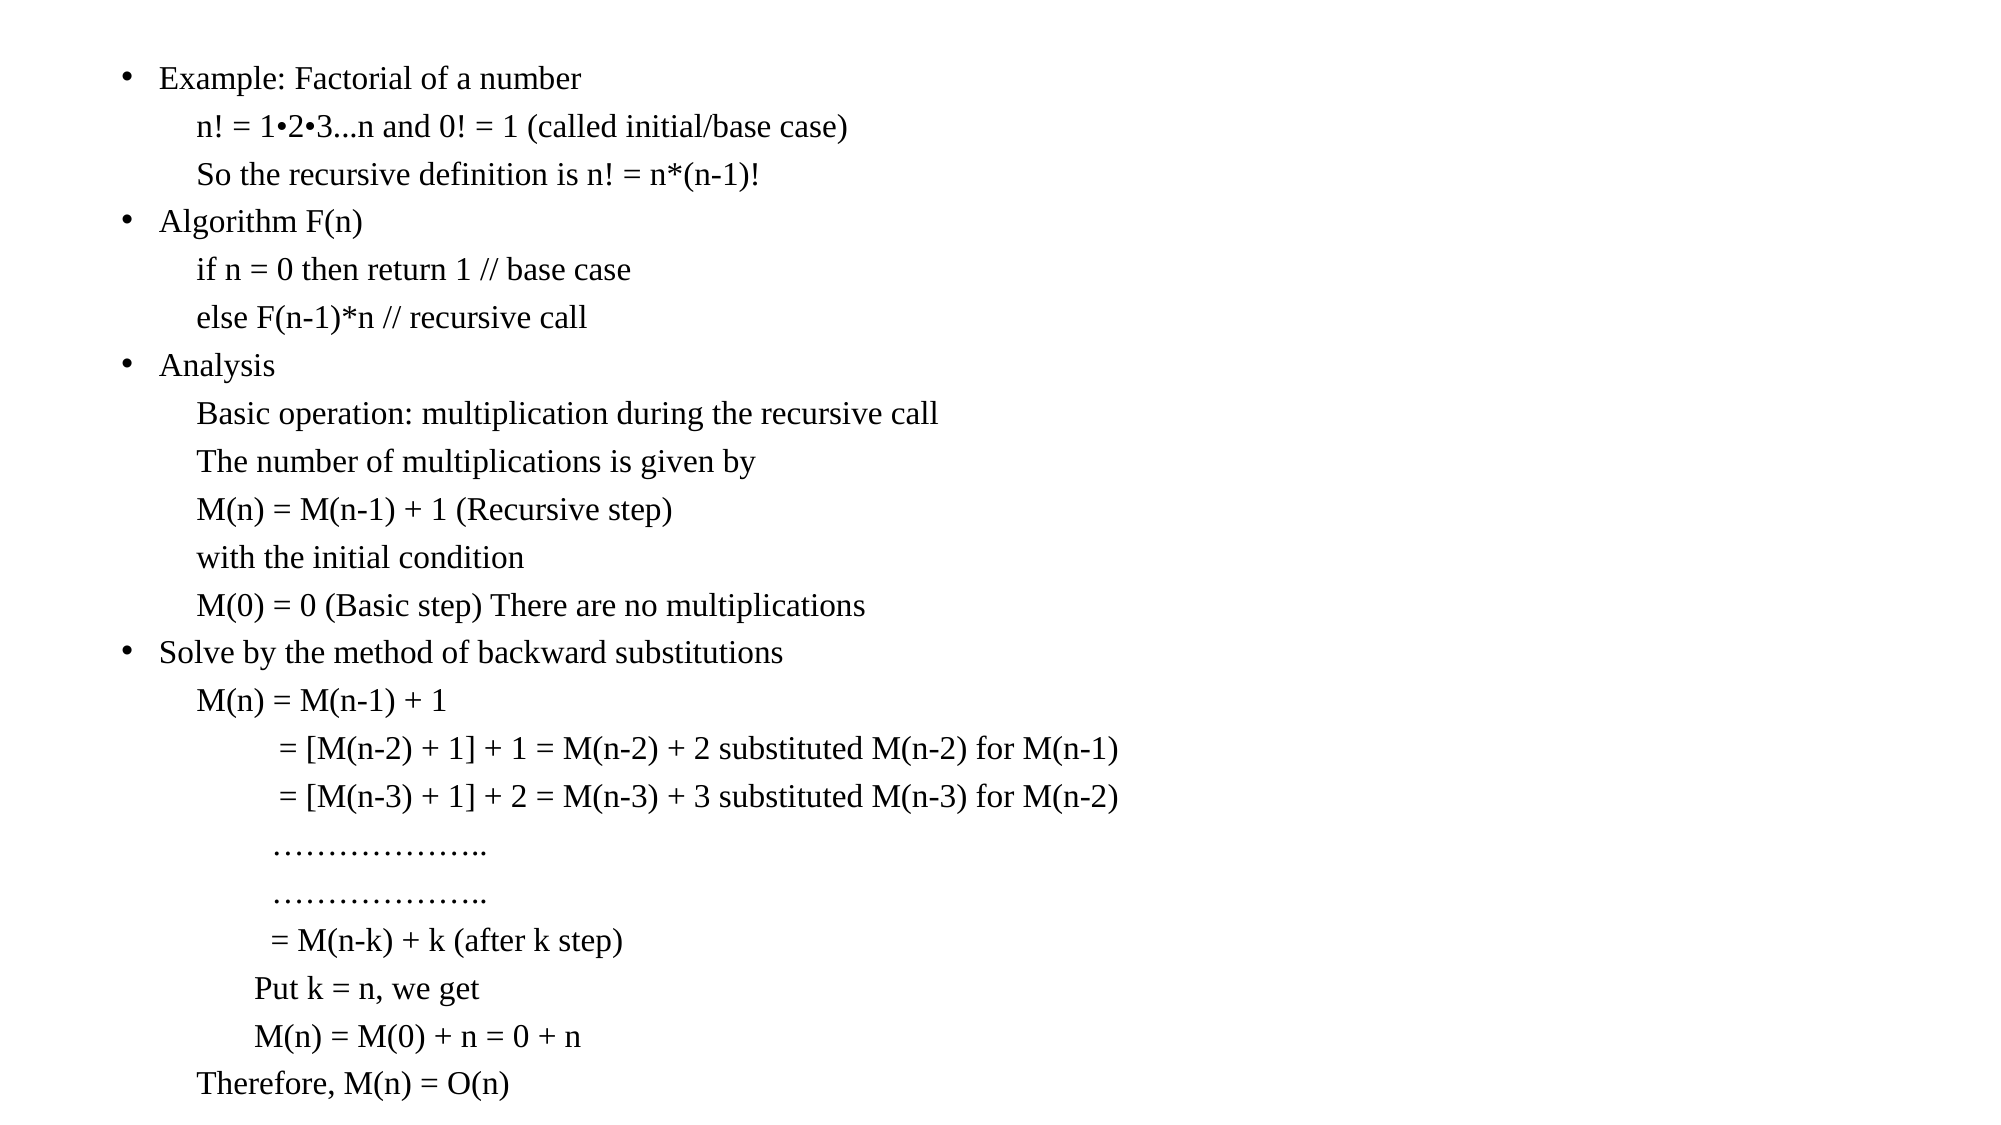

# Example: Factorial of a number
	n! = 1•2•3...n and 0! = 1 (called initial/base case)
	So the recursive definition is n! = n*(n-1)!
Algorithm F(n)
	if n = 0 then return 1 // base case
	else F(n-1)*n // recursive call
Analysis
	Basic operation: multiplication during the recursive call
	The number of multiplications is given by
	M(n) = M(n-1) + 1 (Recursive step)
	with the initial condition
	M(0) = 0 (Basic step) There are no multiplications
Solve by the method of backward substitutions
	M(n) = M(n-1) + 1
	 = [M(n-2) + 1] + 1 = M(n-2) + 2 substituted M(n-2) for M(n-1)
	 = [M(n-3) + 1] + 2 = M(n-3) + 3 substituted M(n-3) for M(n-2)
		………………..
		………………..
	 = M(n-k) + k (after k step)
	 Put k = n, we get
	 M(n) = M(0) + n = 0 + n
	Therefore, M(n) = O(n)